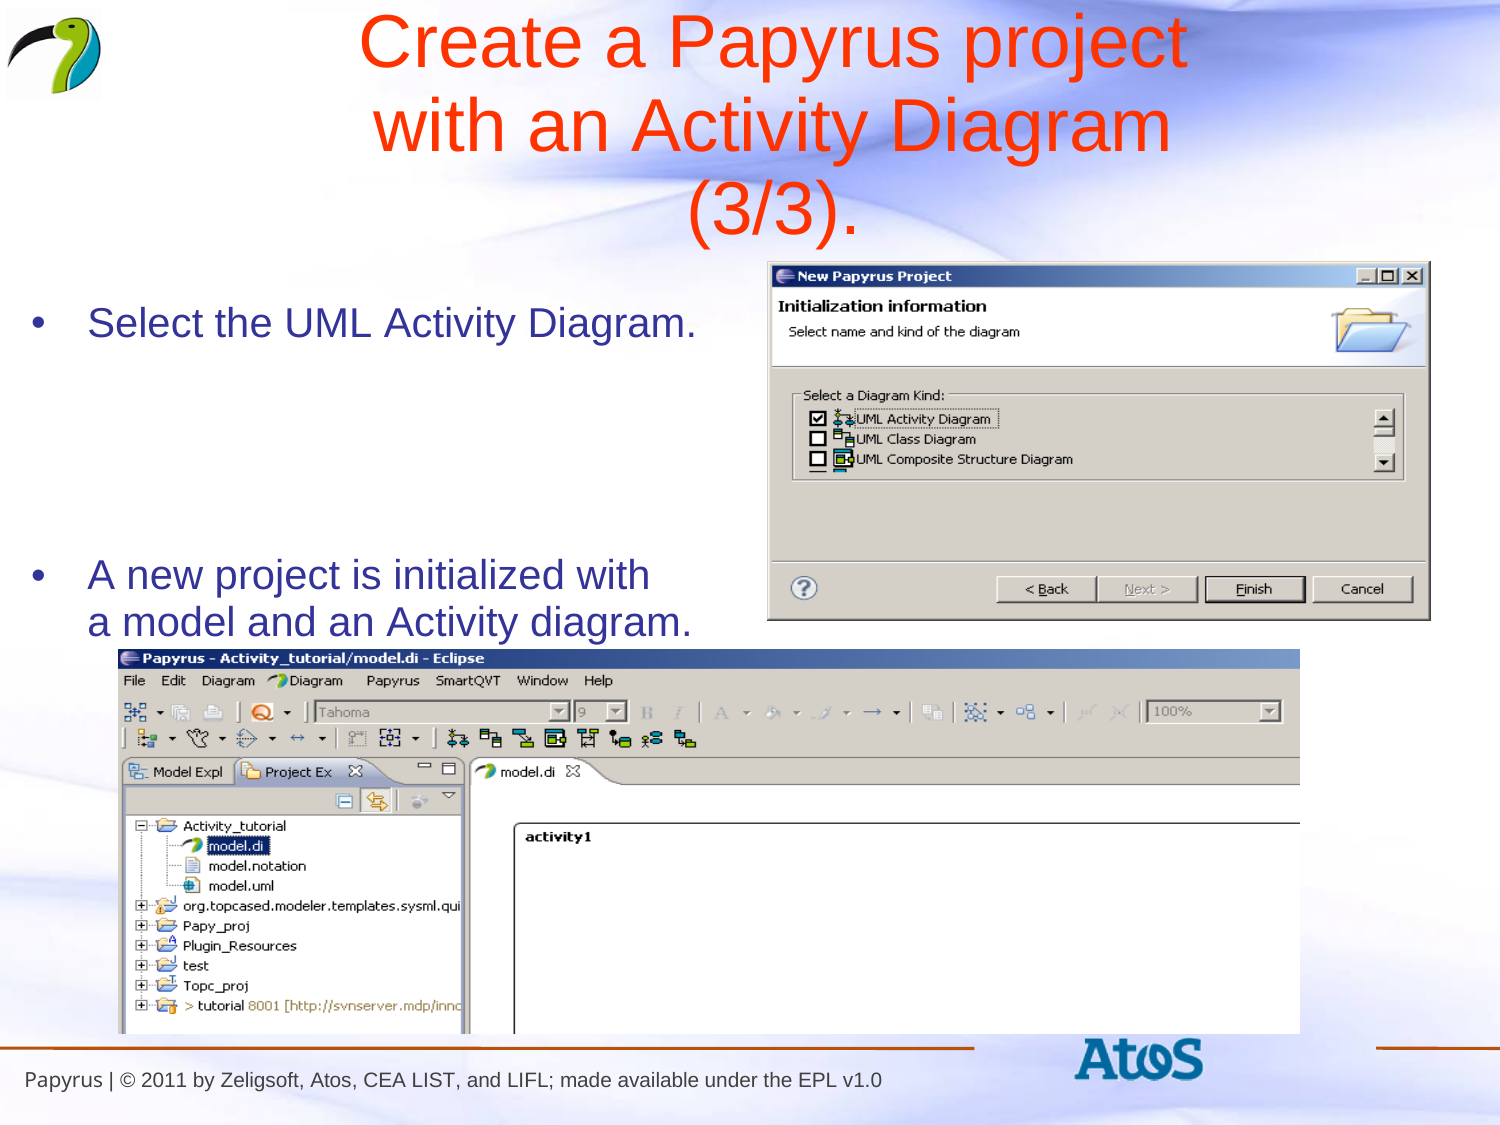

# Create a Papyrus project with an Activity Diagram (3/3).
Select the UML Activity Diagram.
A new project is initialized with
a model and an Activity diagram.